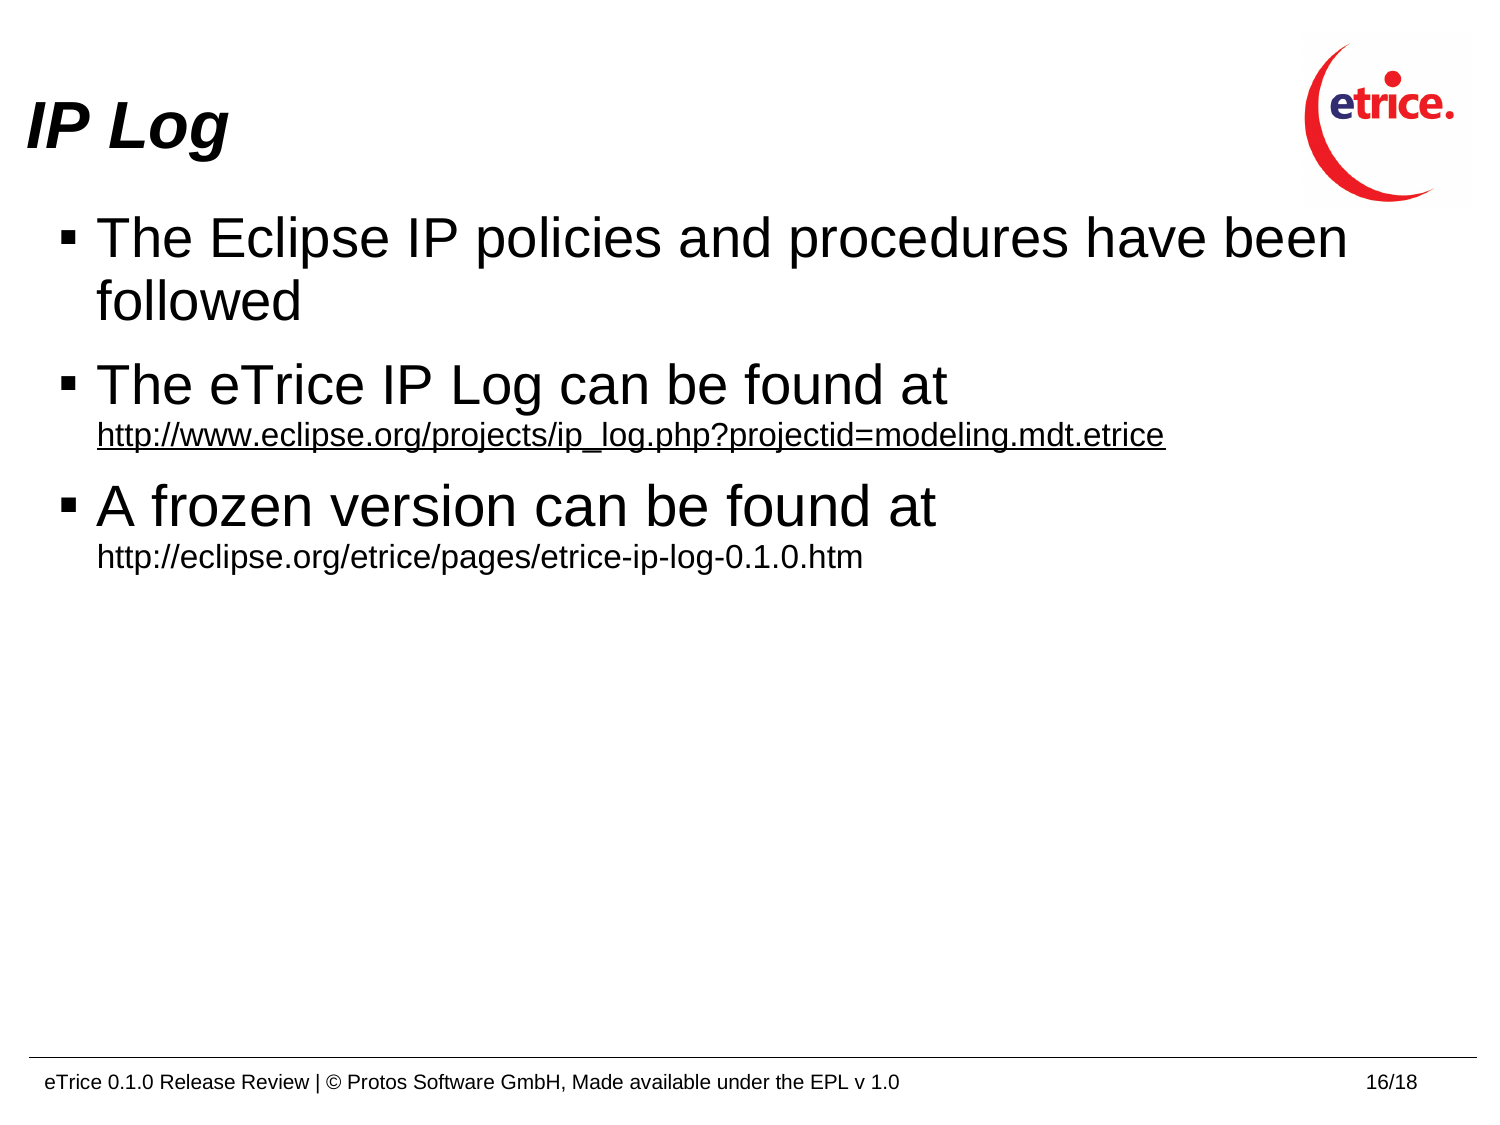

# IP Log
The Eclipse IP policies and procedures have been followed
The eTrice IP Log can be found at
http://www.eclipse.org/projects/ip_log.php?projectid=modeling.mdt.etrice
A frozen version can be found at
http://eclipse.org/etrice/pages/etrice-ip-log-0.1.0.htm